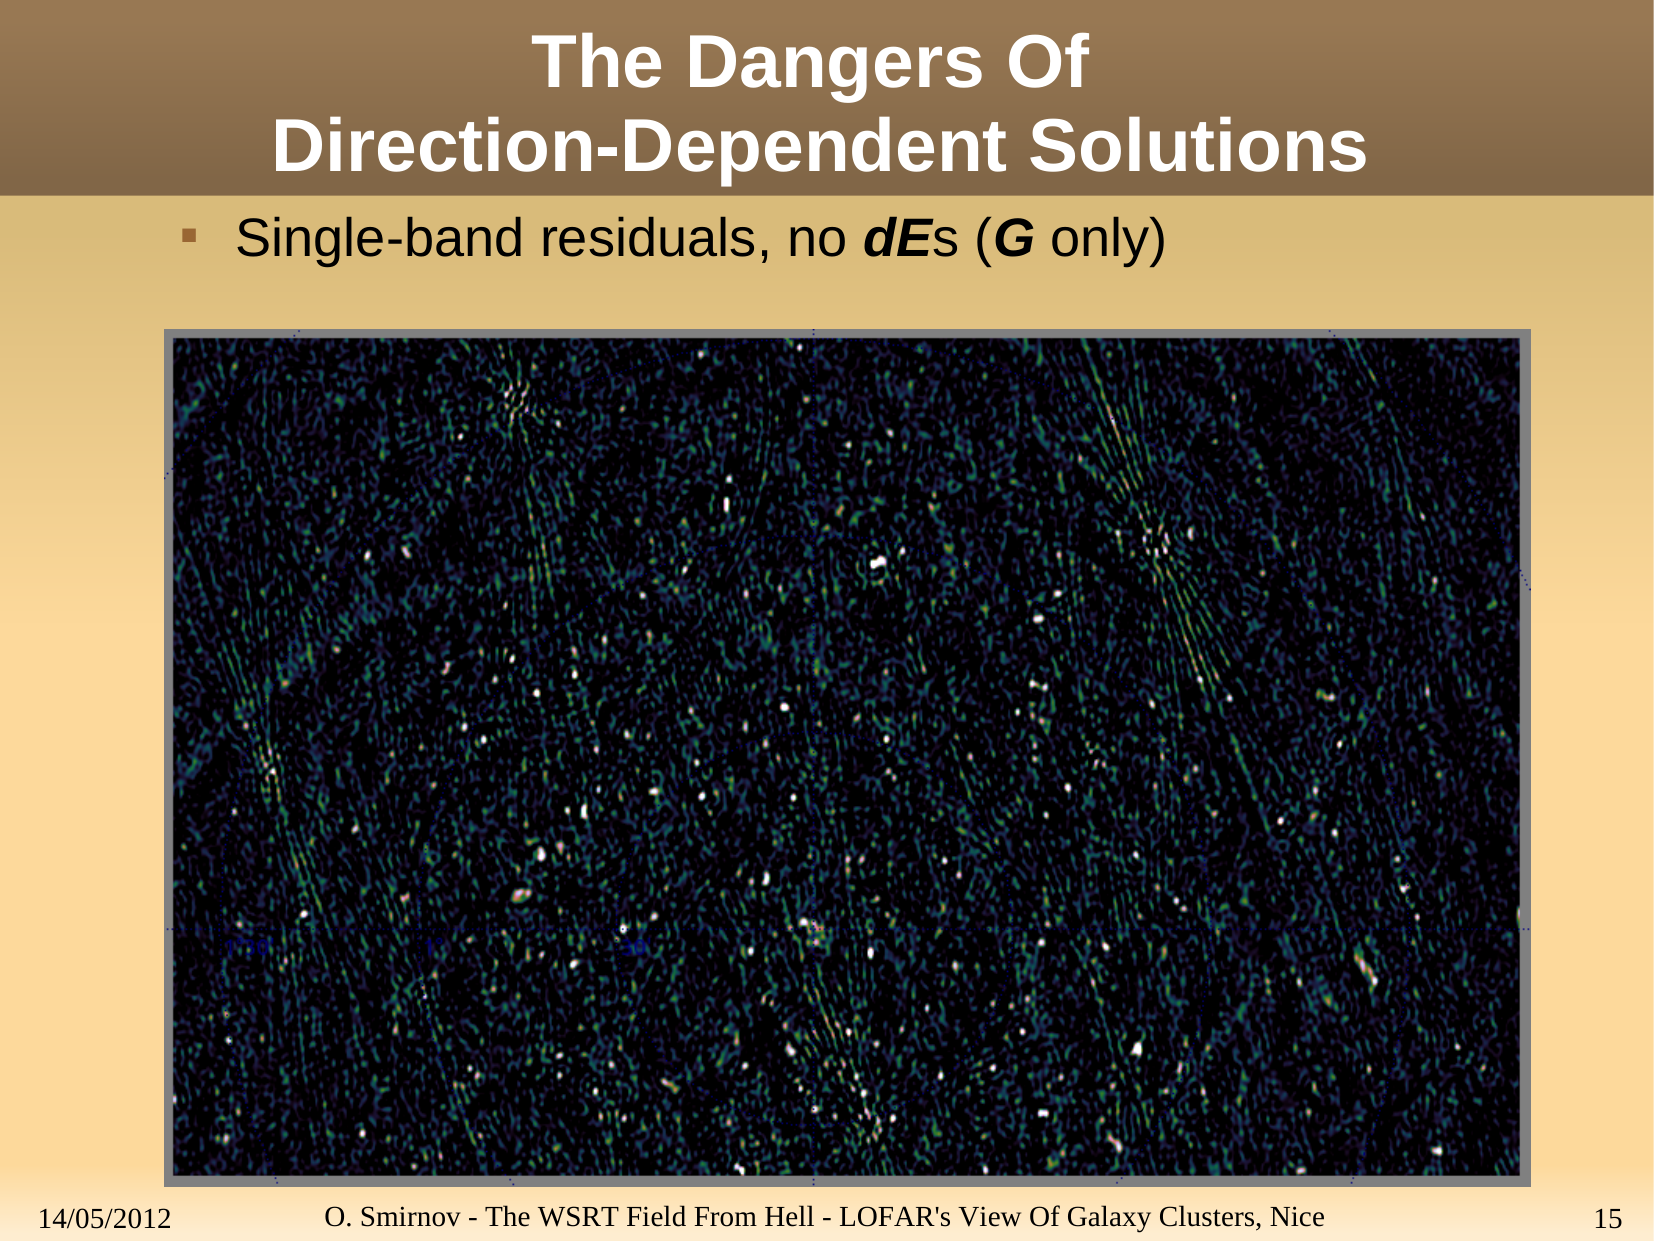

# The Dangers Of Direction-Dependent Solutions
Single-band residuals, no dEs (G only)
O. Smirnov - The WSRT Field From Hell - LOFAR's View Of Galaxy Clusters, Nice
14/05/2012
15